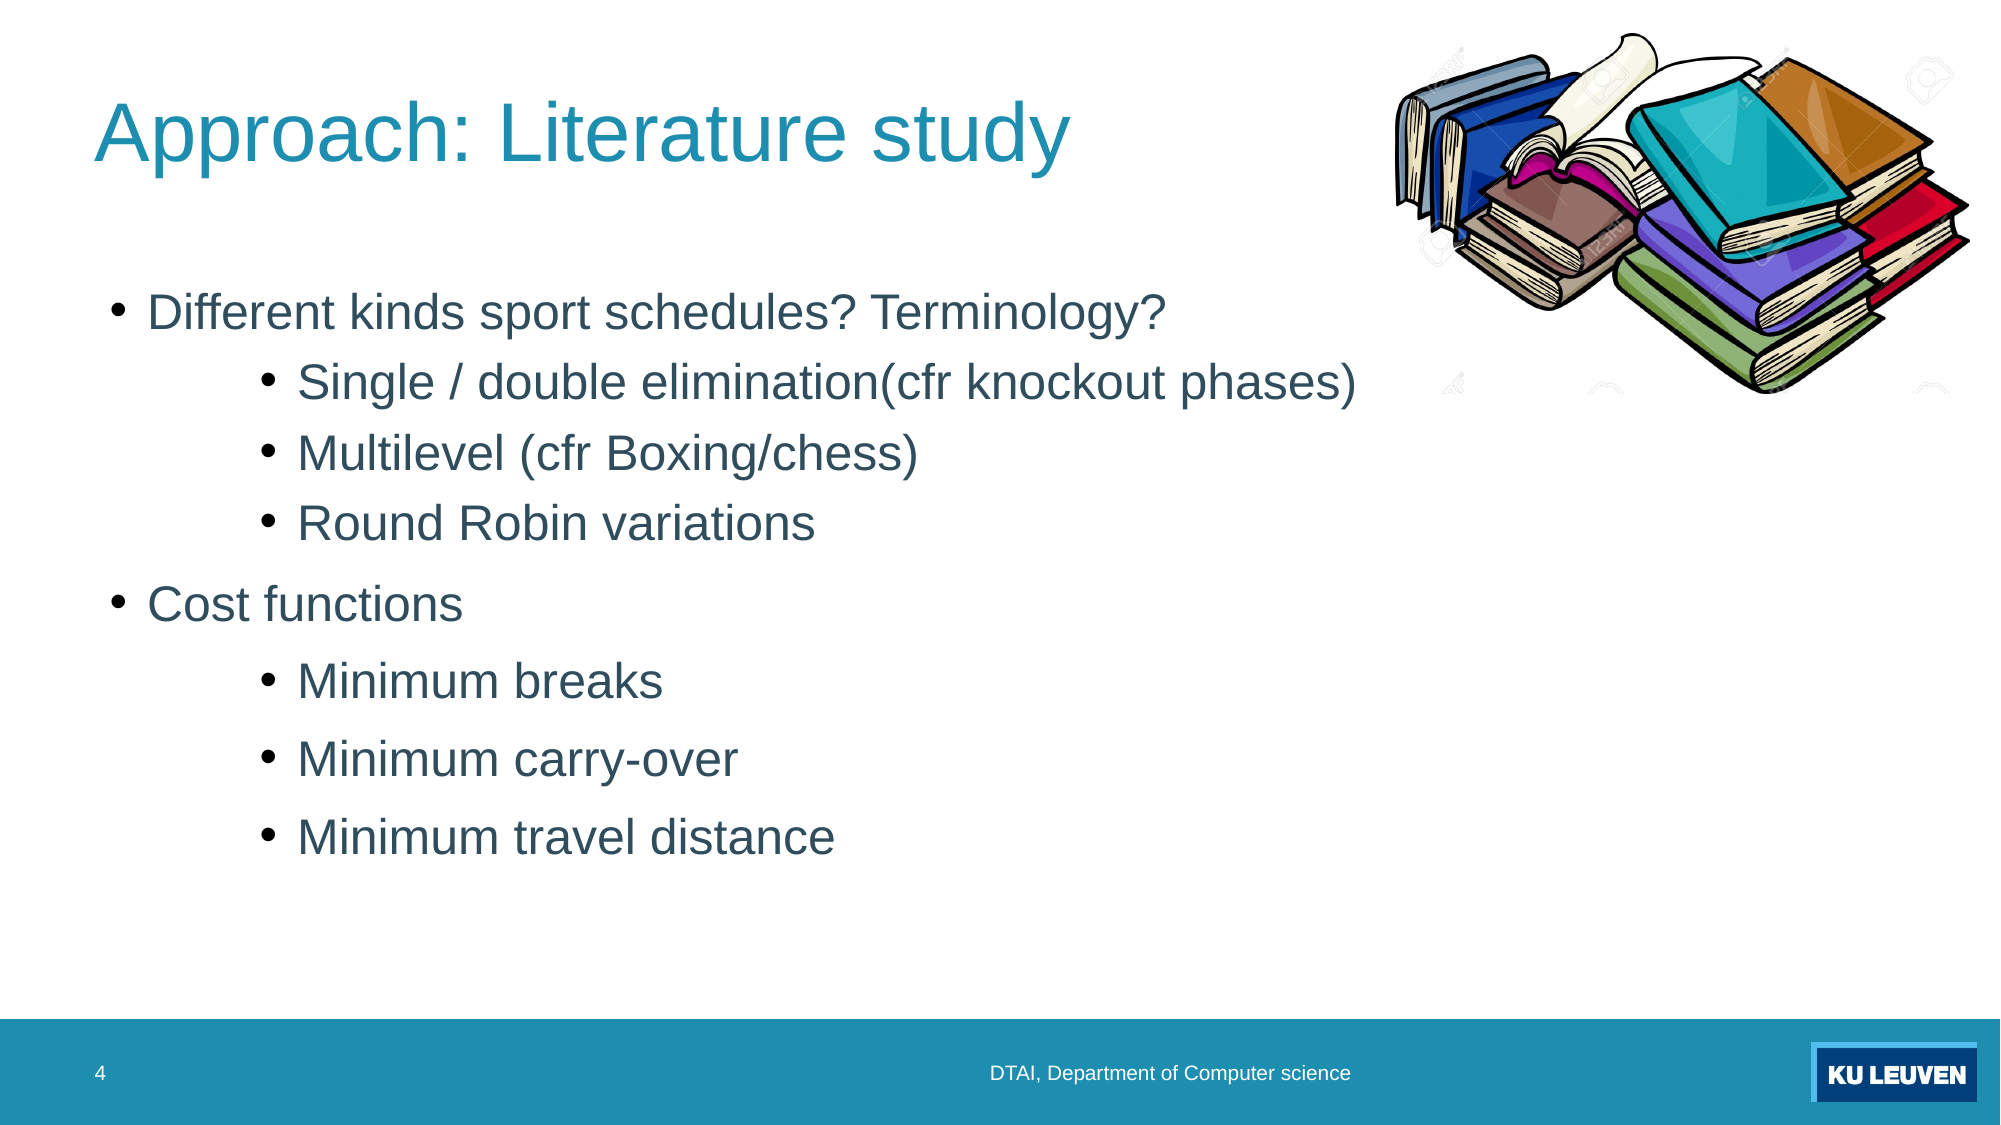

Approach: Literature study
# Different kinds sport schedules? Terminology?
Single / double elimination(cfr knockout phases)
Multilevel (cfr Boxing/chess)
Round Robin variations
Cost functions
Minimum breaks
Minimum carry-over
Minimum travel distance
DTAI, Department of Computer science